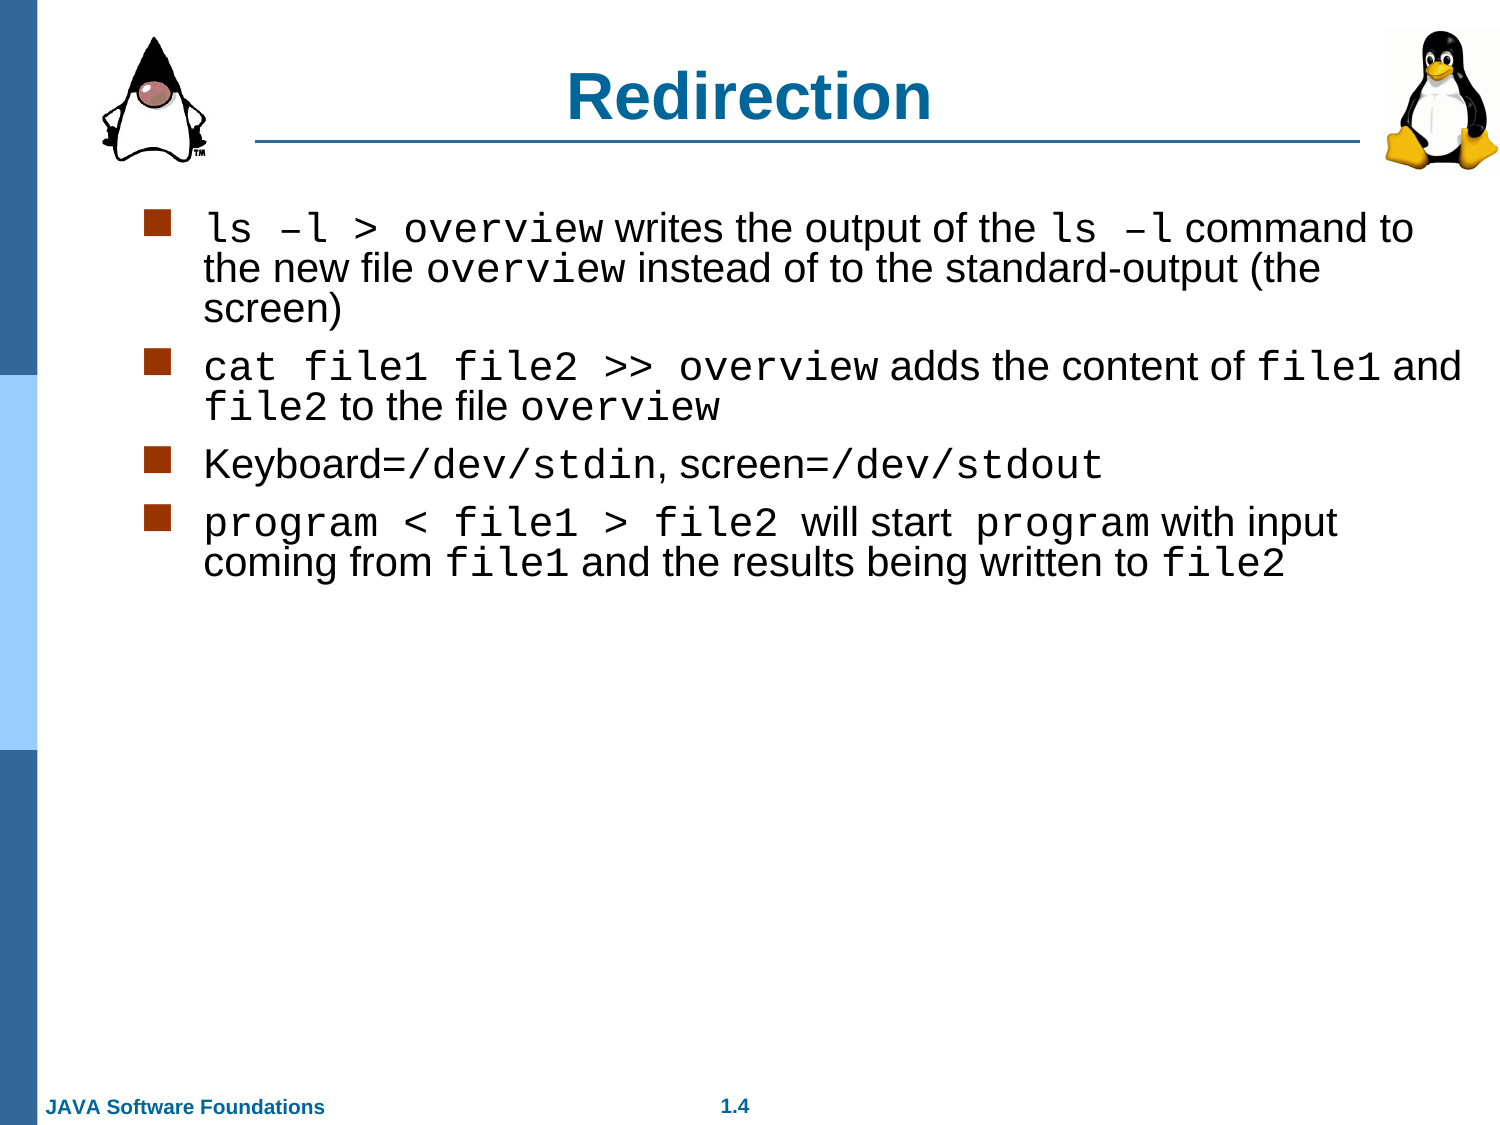

# Redirection
ls –l > overview writes the output of the ls –l command to the new file overview instead of to the standard-output (the screen)
cat file1 file2 >> overview adds the content of file1 and file2 to the file overview
Keyboard=/dev/stdin, screen=/dev/stdout
program < file1 > file2 will start program with input coming from file1 and the results being written to file2